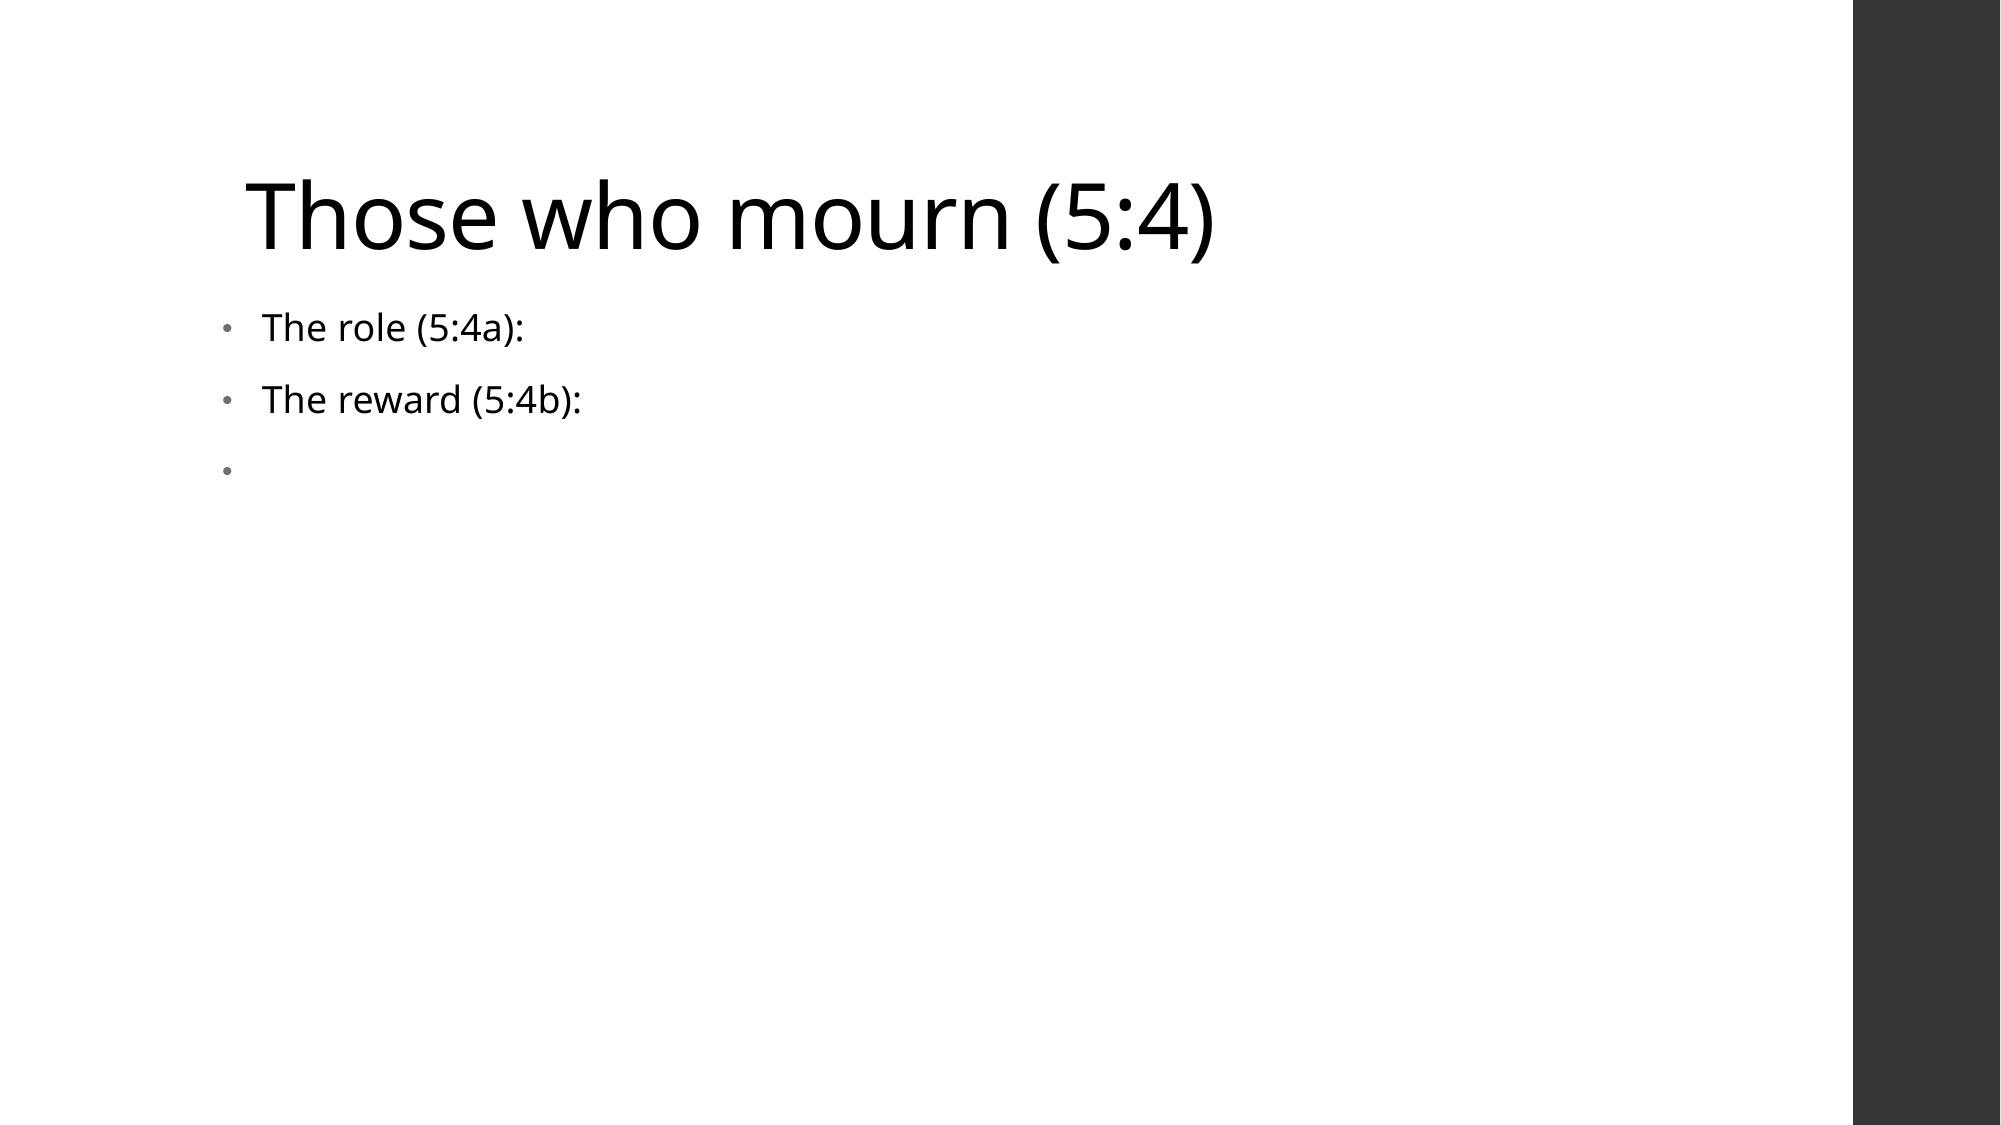

# Those who mourn (5:4)
 The role (5:4a):
 The reward (5:4b):